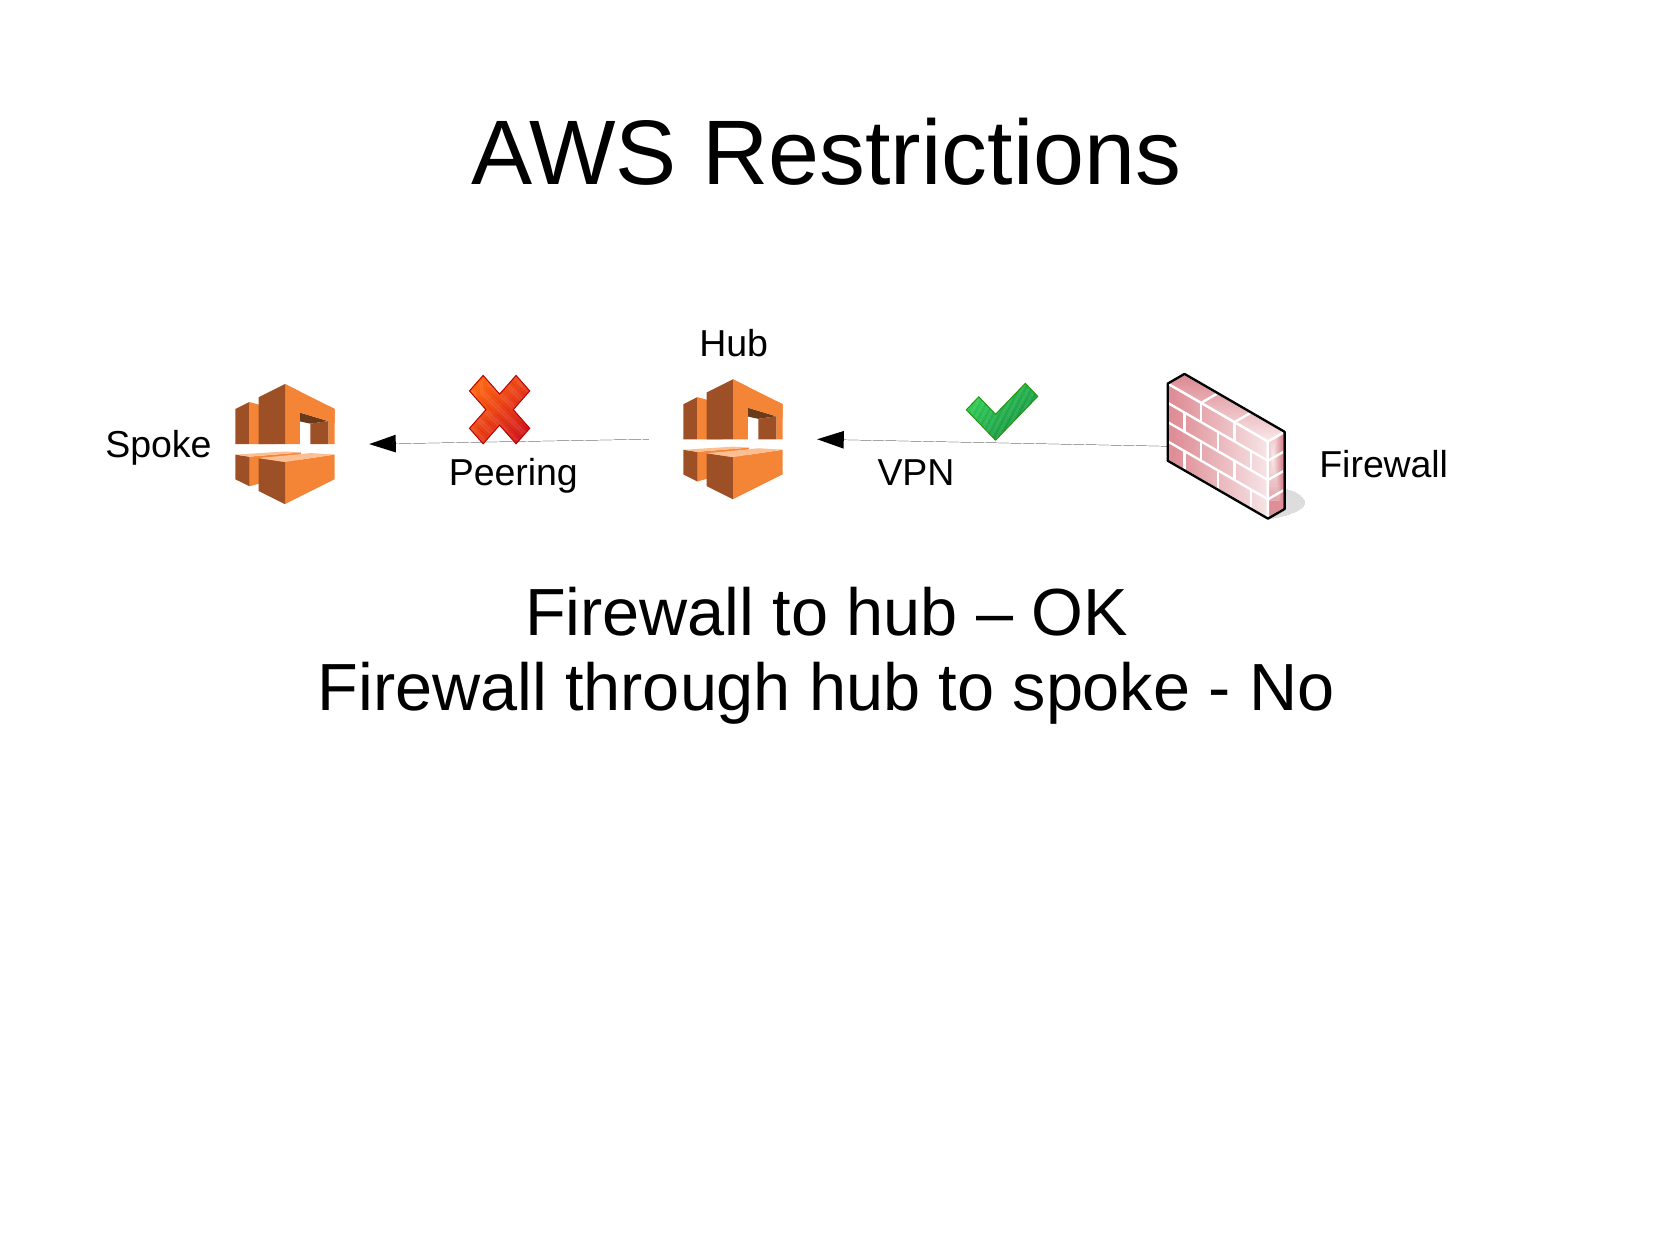

# AWS Restrictions
Firewall to hub – OK
Firewall through hub to spoke - No
Hub
Spoke
Firewall
Peering
VPN